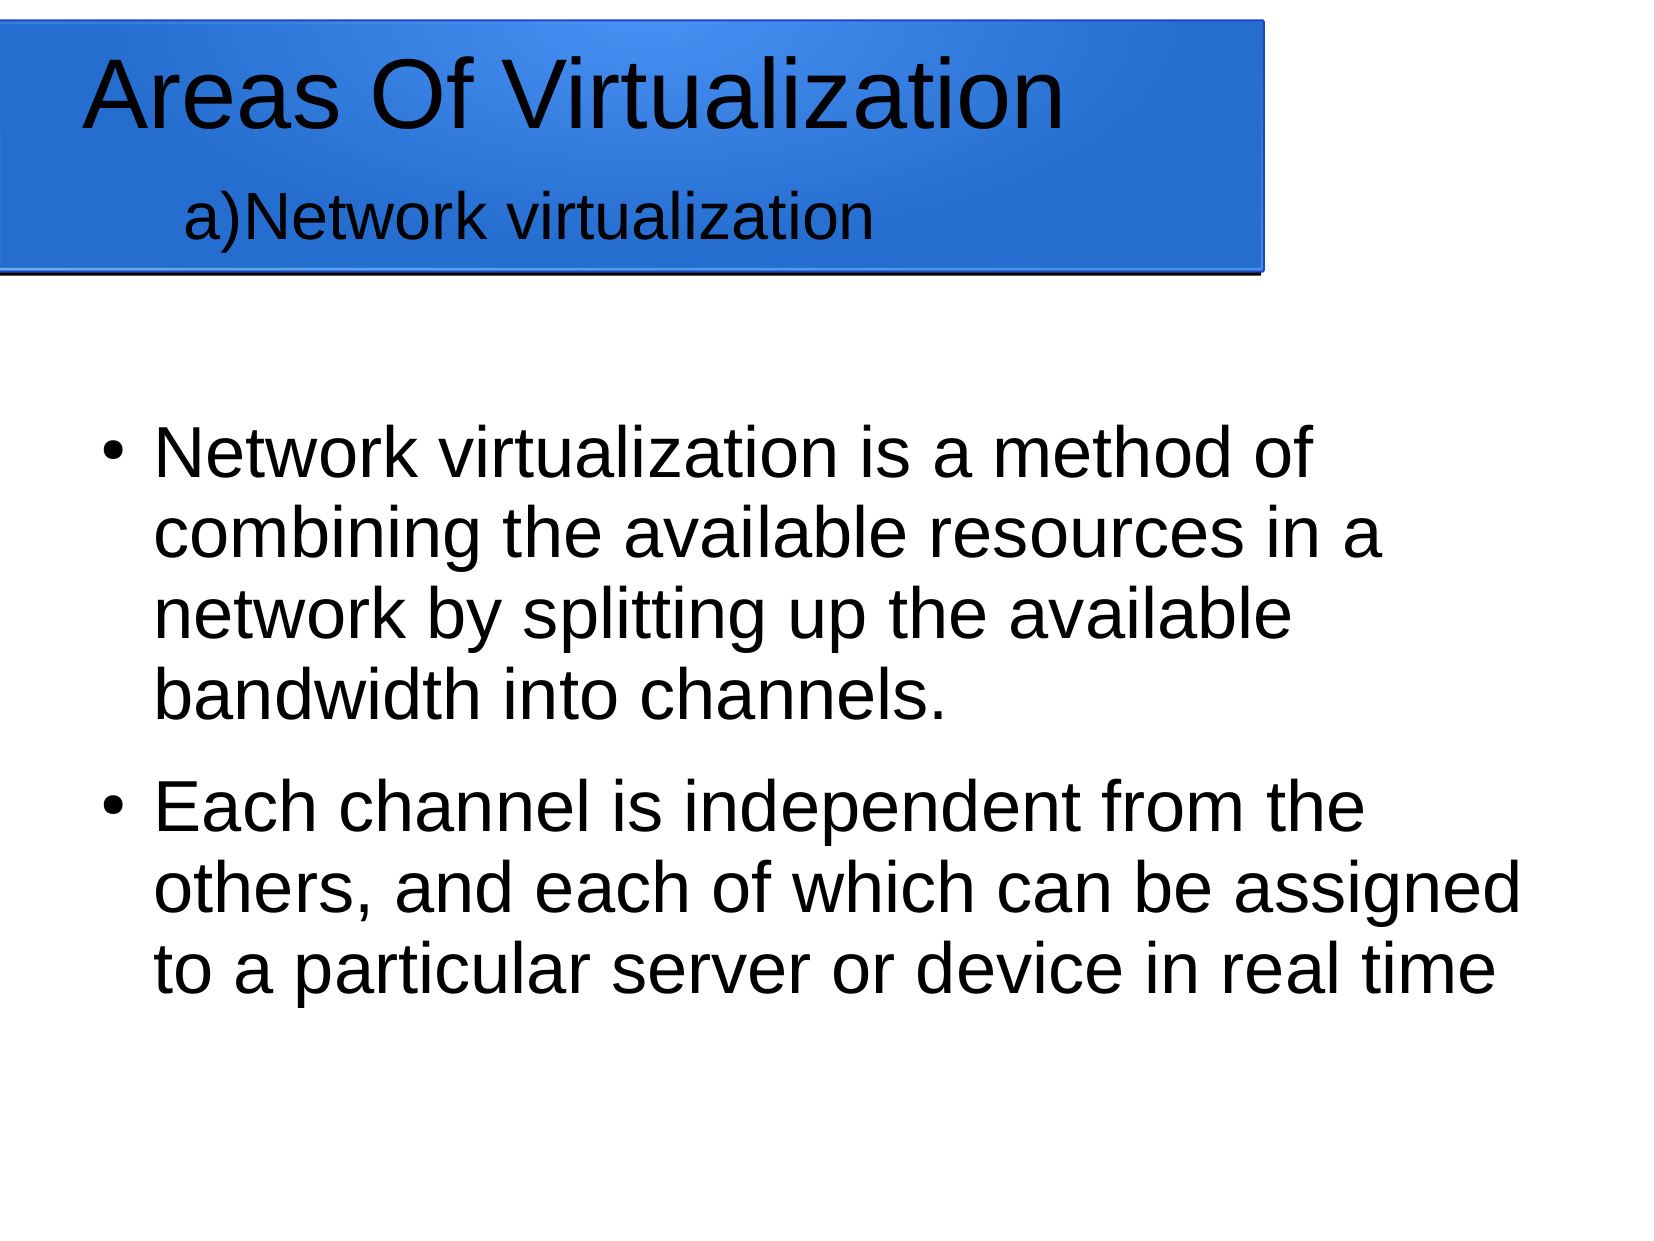

# Areas Of Virtualization a)Network virtualization
Network virtualization is a method of combining the available resources in a network by splitting up the available bandwidth into channels.
Each channel is independent from the others, and each of which can be assigned to a particular server or device in real time